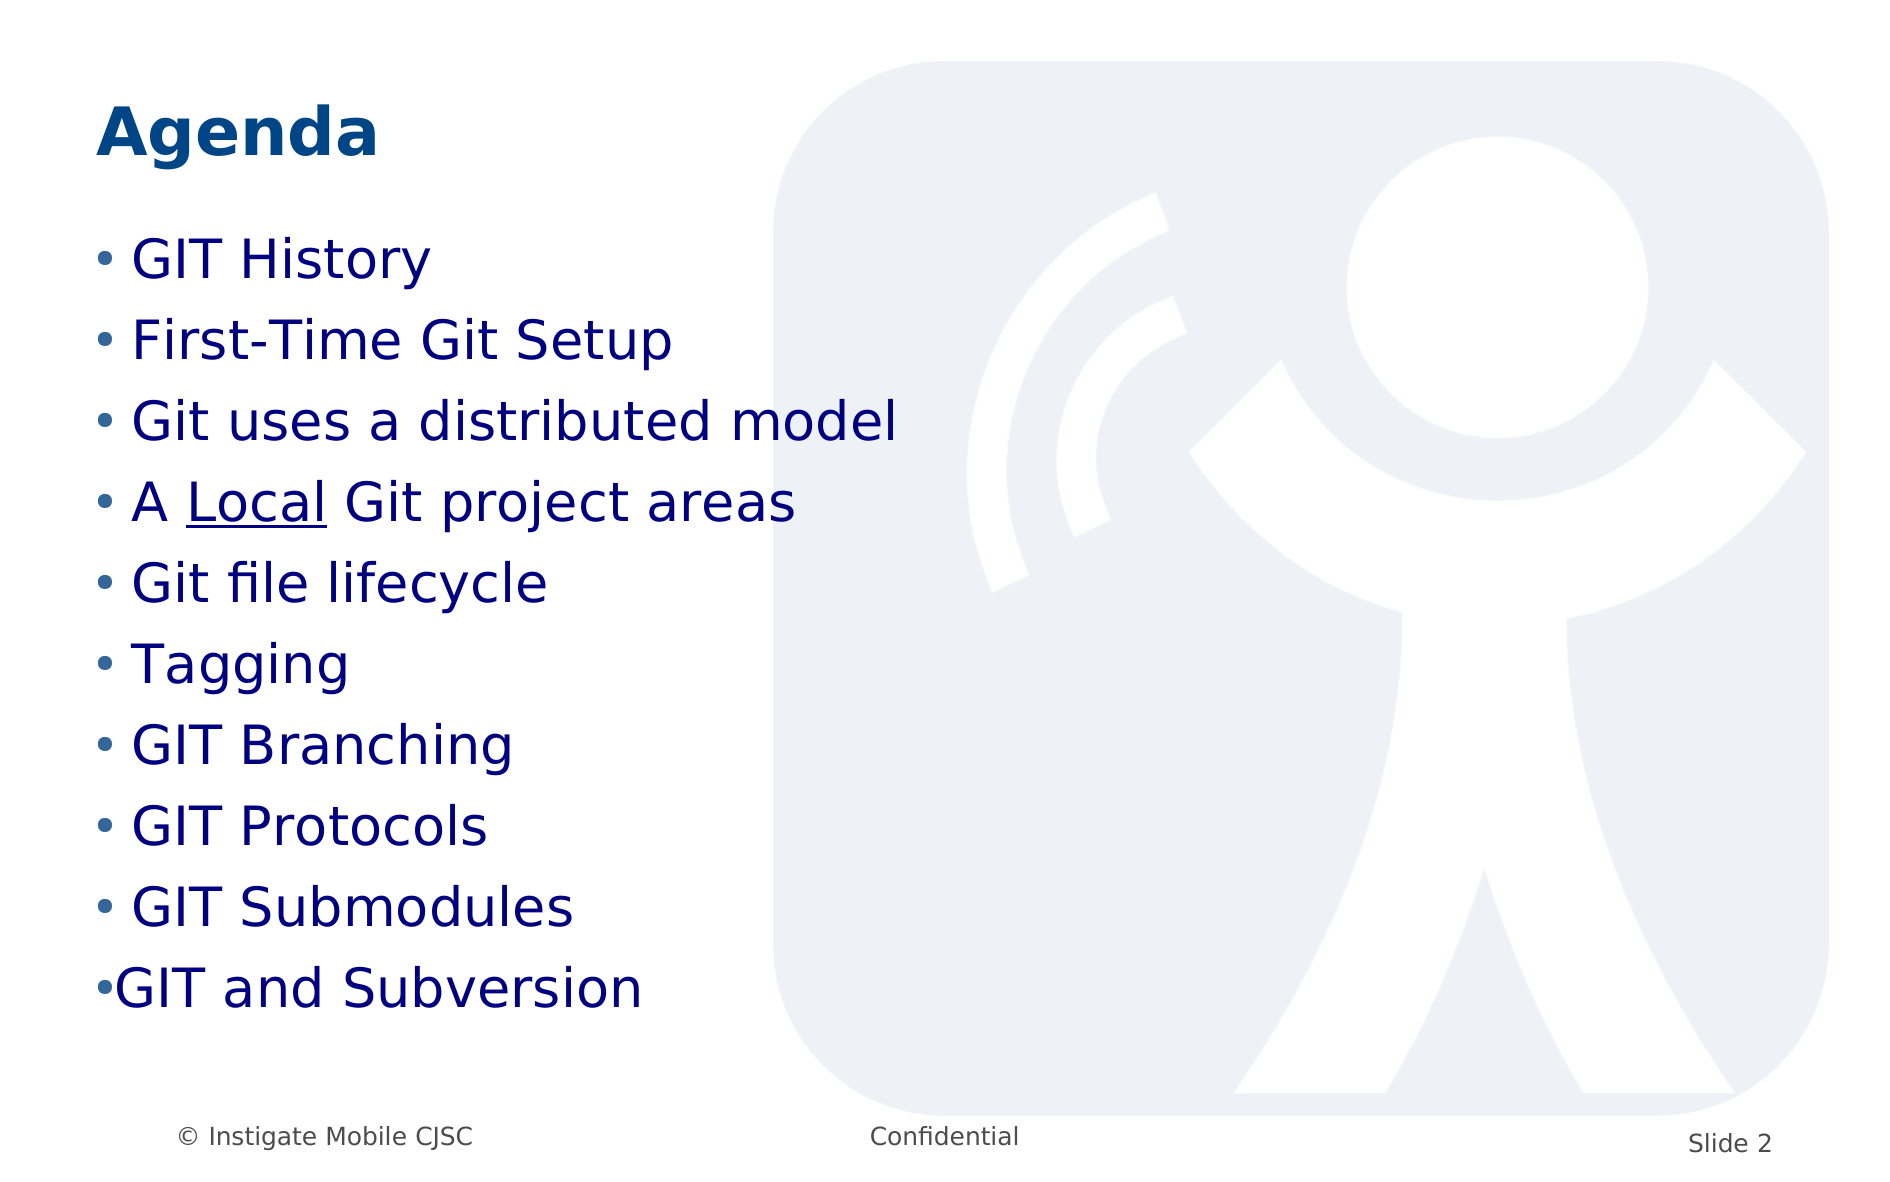

# Agenda
 GIT History
 First-Time Git Setup
 Git uses a distributed model
 A Local Git project areas
 Git file lifecycle
 Tagging
 GIT Branching
 GIT Protocols
 GIT Submodules
GIT and Subversion